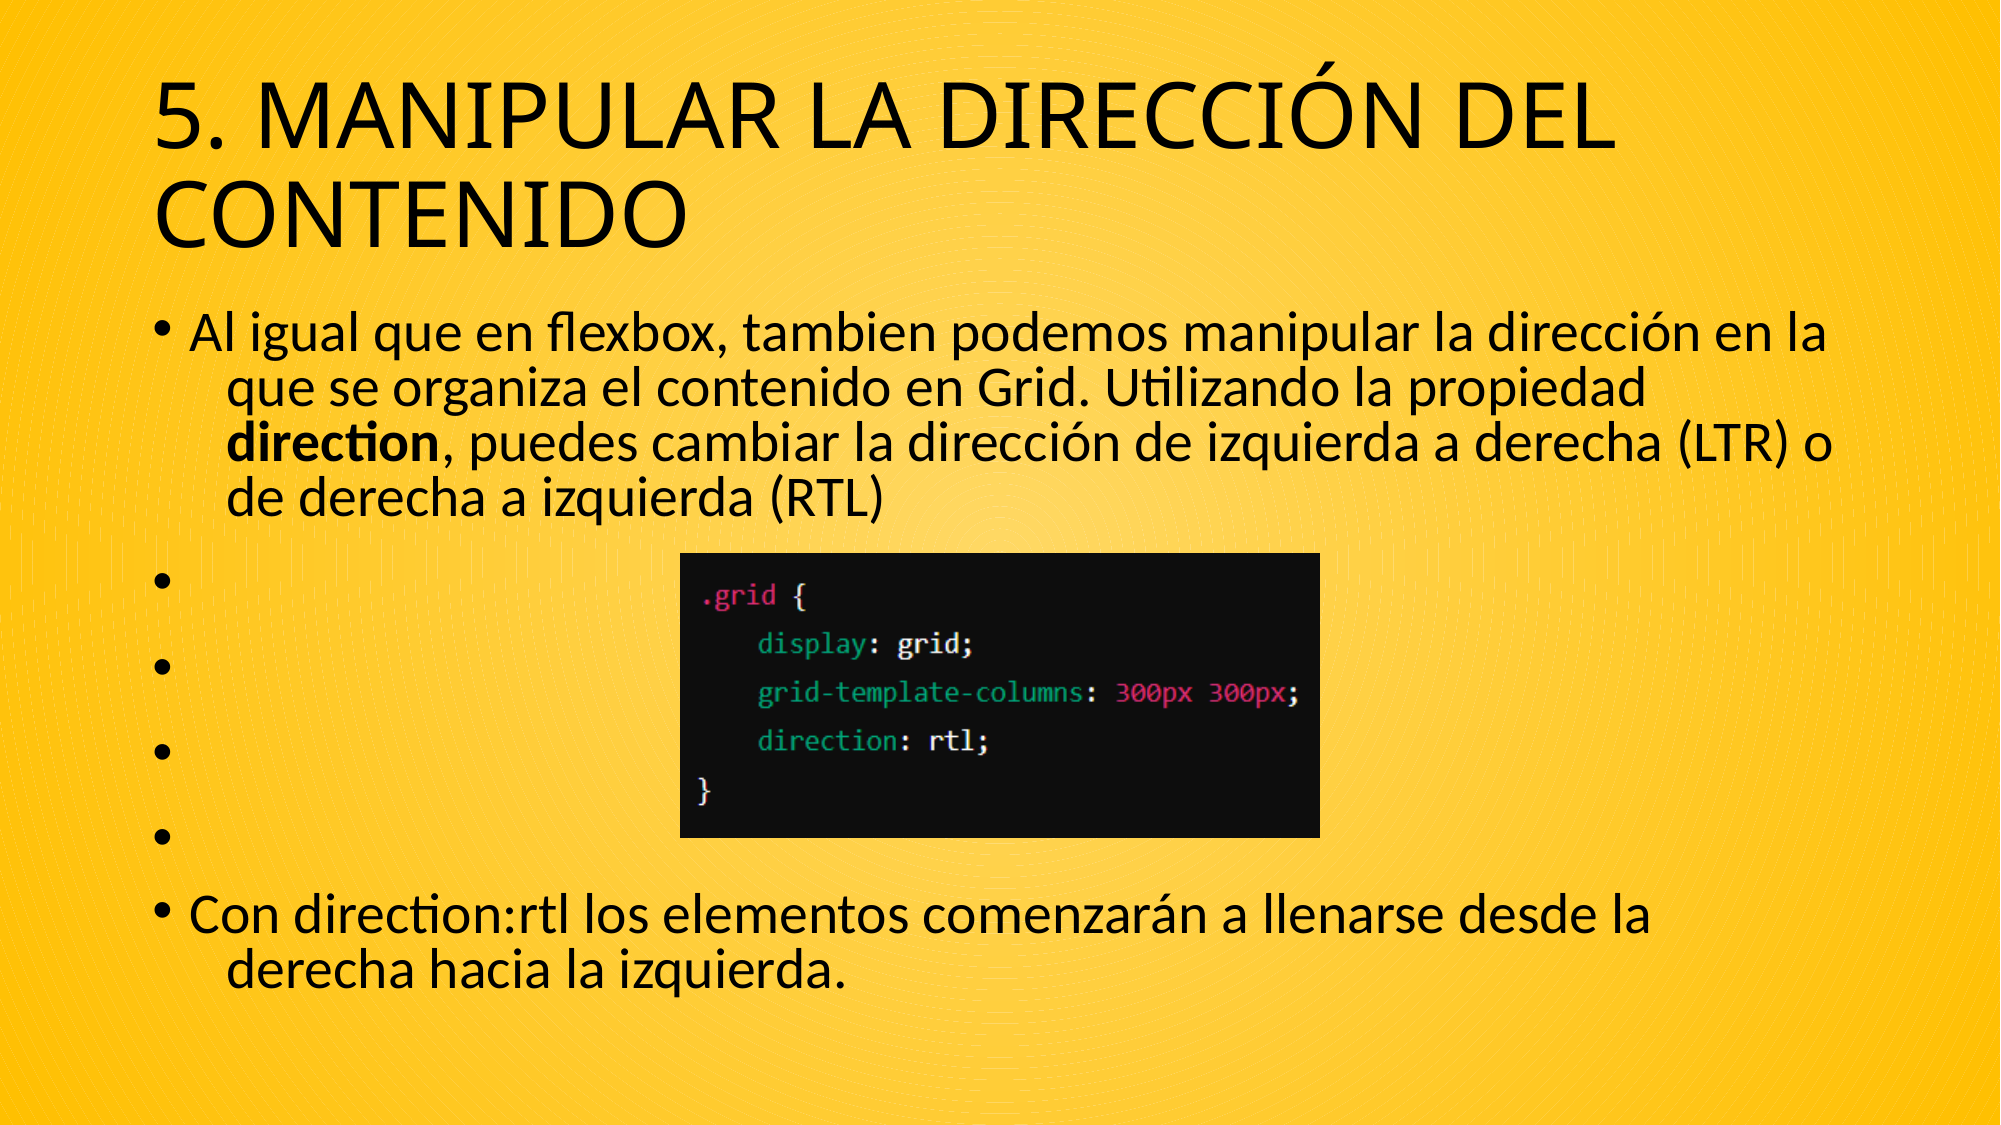

# 5. MANIPULAR LA DIRECCIÓN DEL CONTENIDO
Al igual que en flexbox, tambien podemos manipular la dirección en la que se organiza el contenido en Grid. Utilizando la propiedad direction, puedes cambiar la dirección de izquierda a derecha (LTR) o de derecha a izquierda (RTL)
Con direction:rtl los elementos comenzarán a llenarse desde la derecha hacia la izquierda.